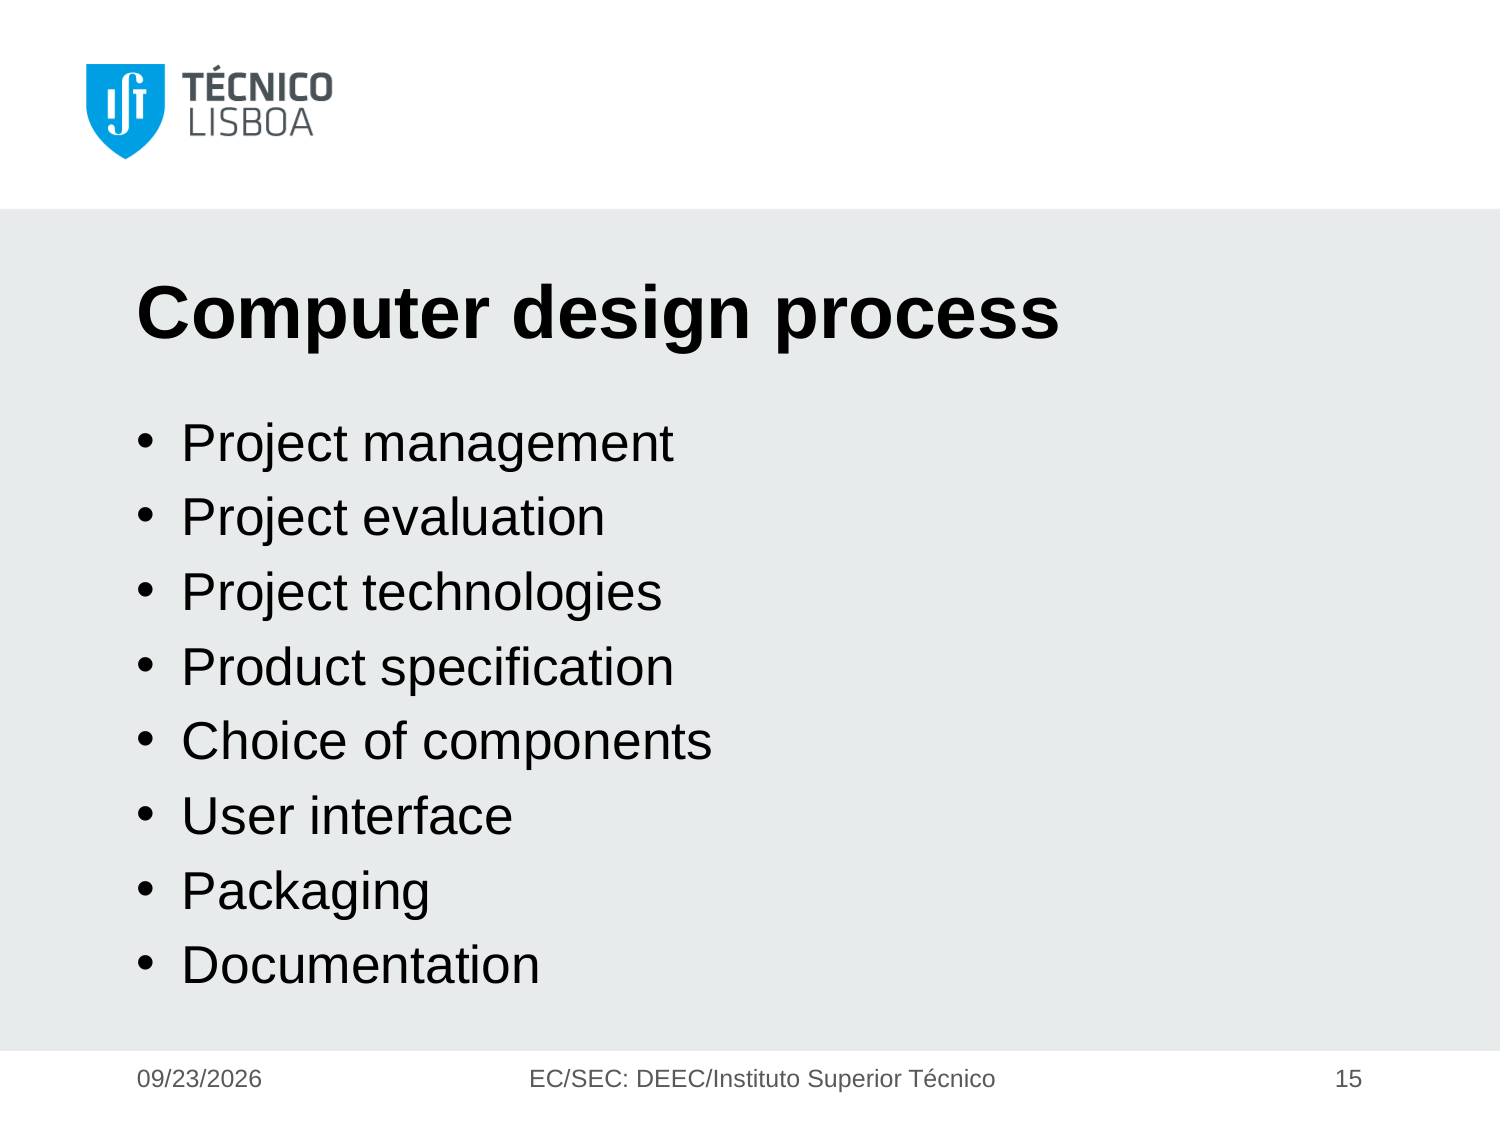

# Computer design process
Project management
Project evaluation
Project technologies
Product specification
Choice of components
User interface
Packaging
Documentation
EC/SEC: DEEC/Instituto Superior Técnico